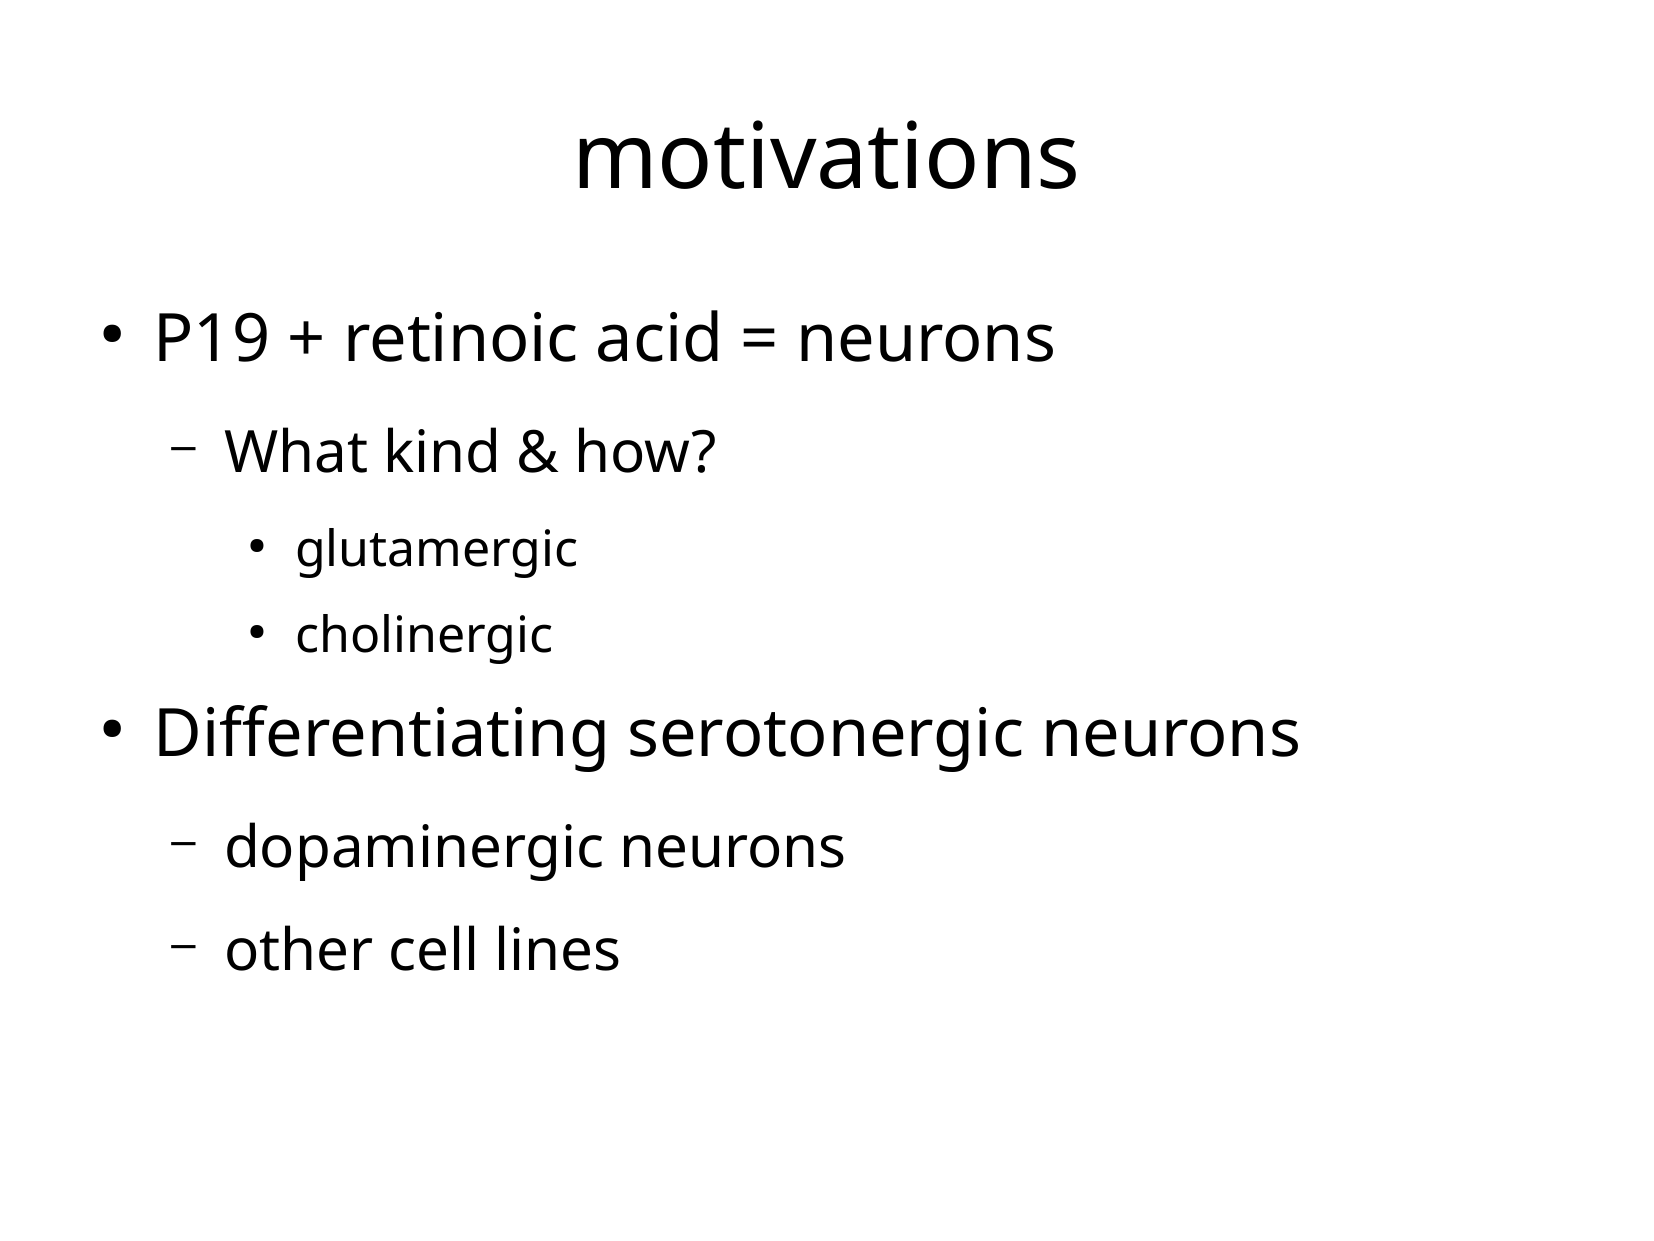

# motivations
P19 + retinoic acid = neurons
What kind & how?
glutamergic
cholinergic
Differentiating serotonergic neurons
dopaminergic neurons
other cell lines